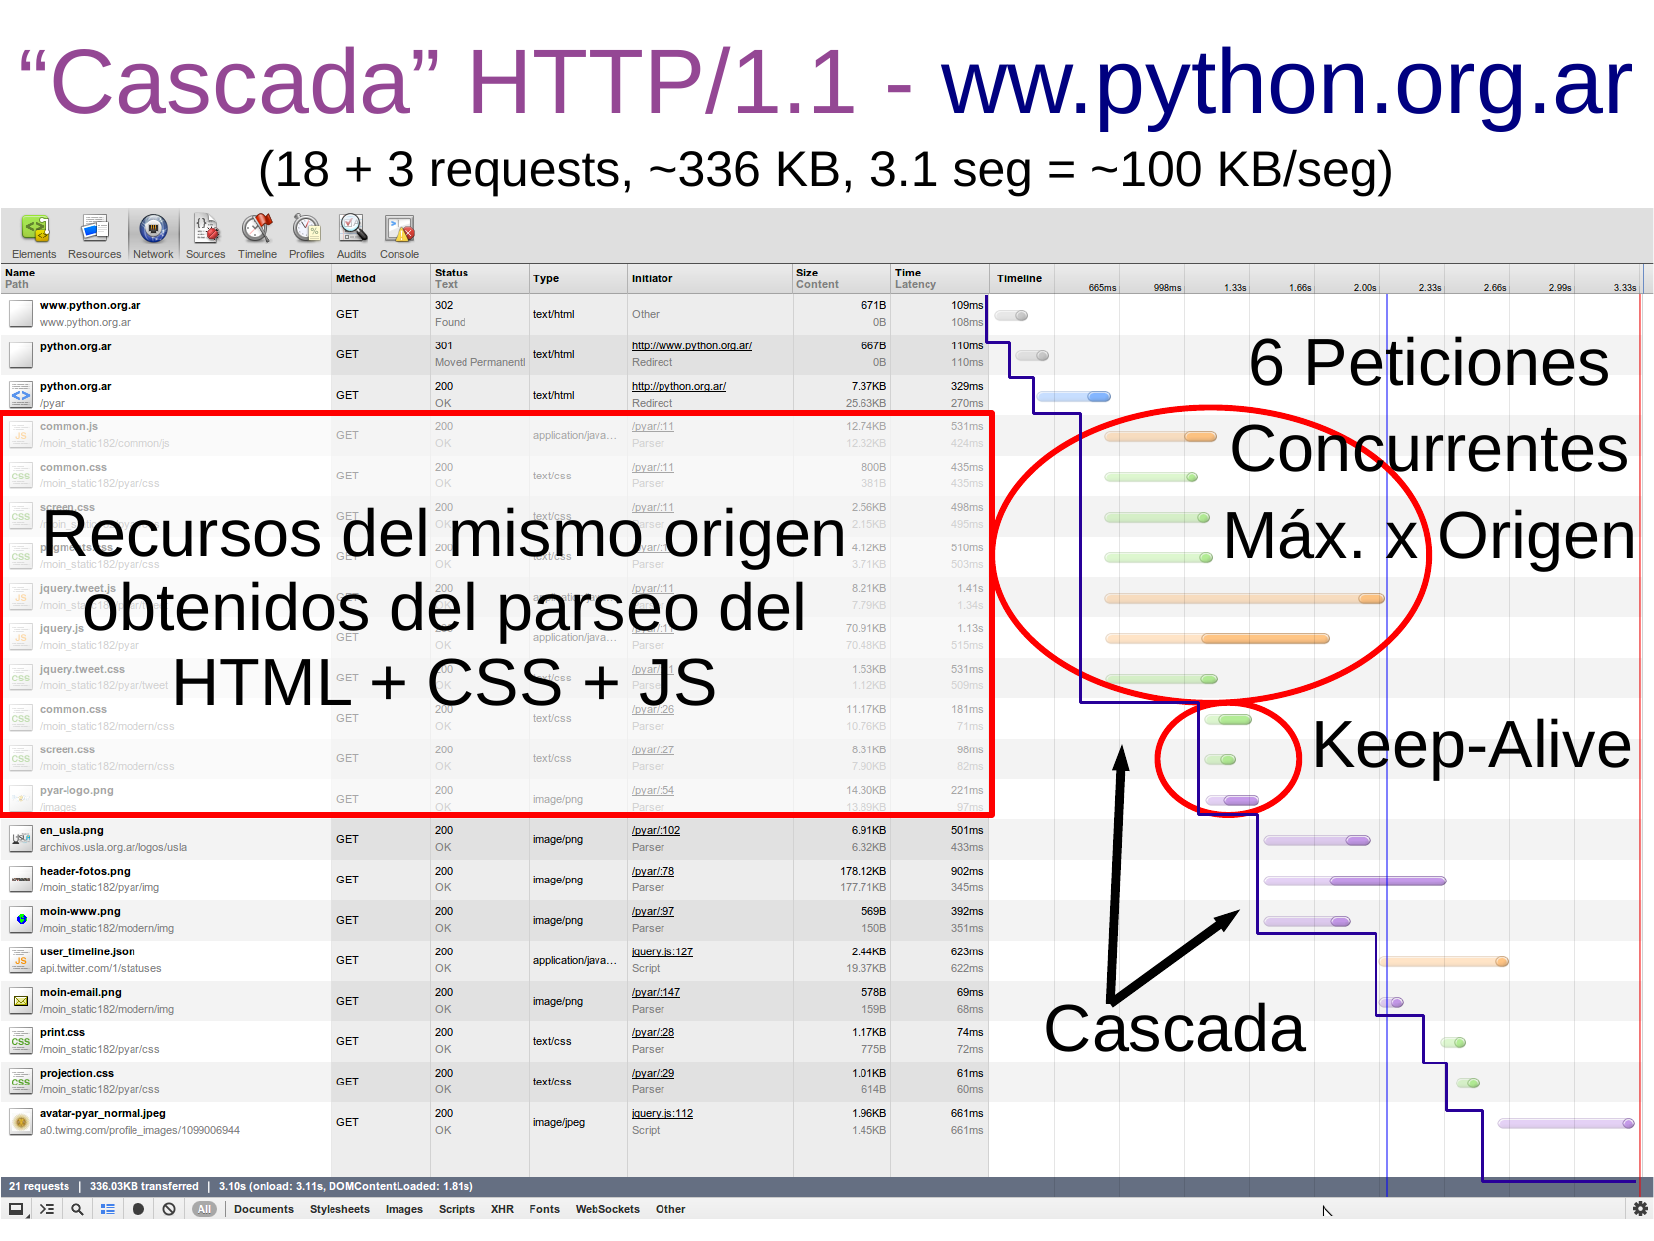

# “Cascada” HTTP/1.1 - ww.python.org.ar (18 + 3 requests, ~336 KB, 3.1 seg = ~100 KB/seg)
6 Peticiones
Concurrentes
Máx. x Origen
Recursos del mismo origen
obtenidos del parseo del HTML + CSS + JS
Keep-Alive
Cascada